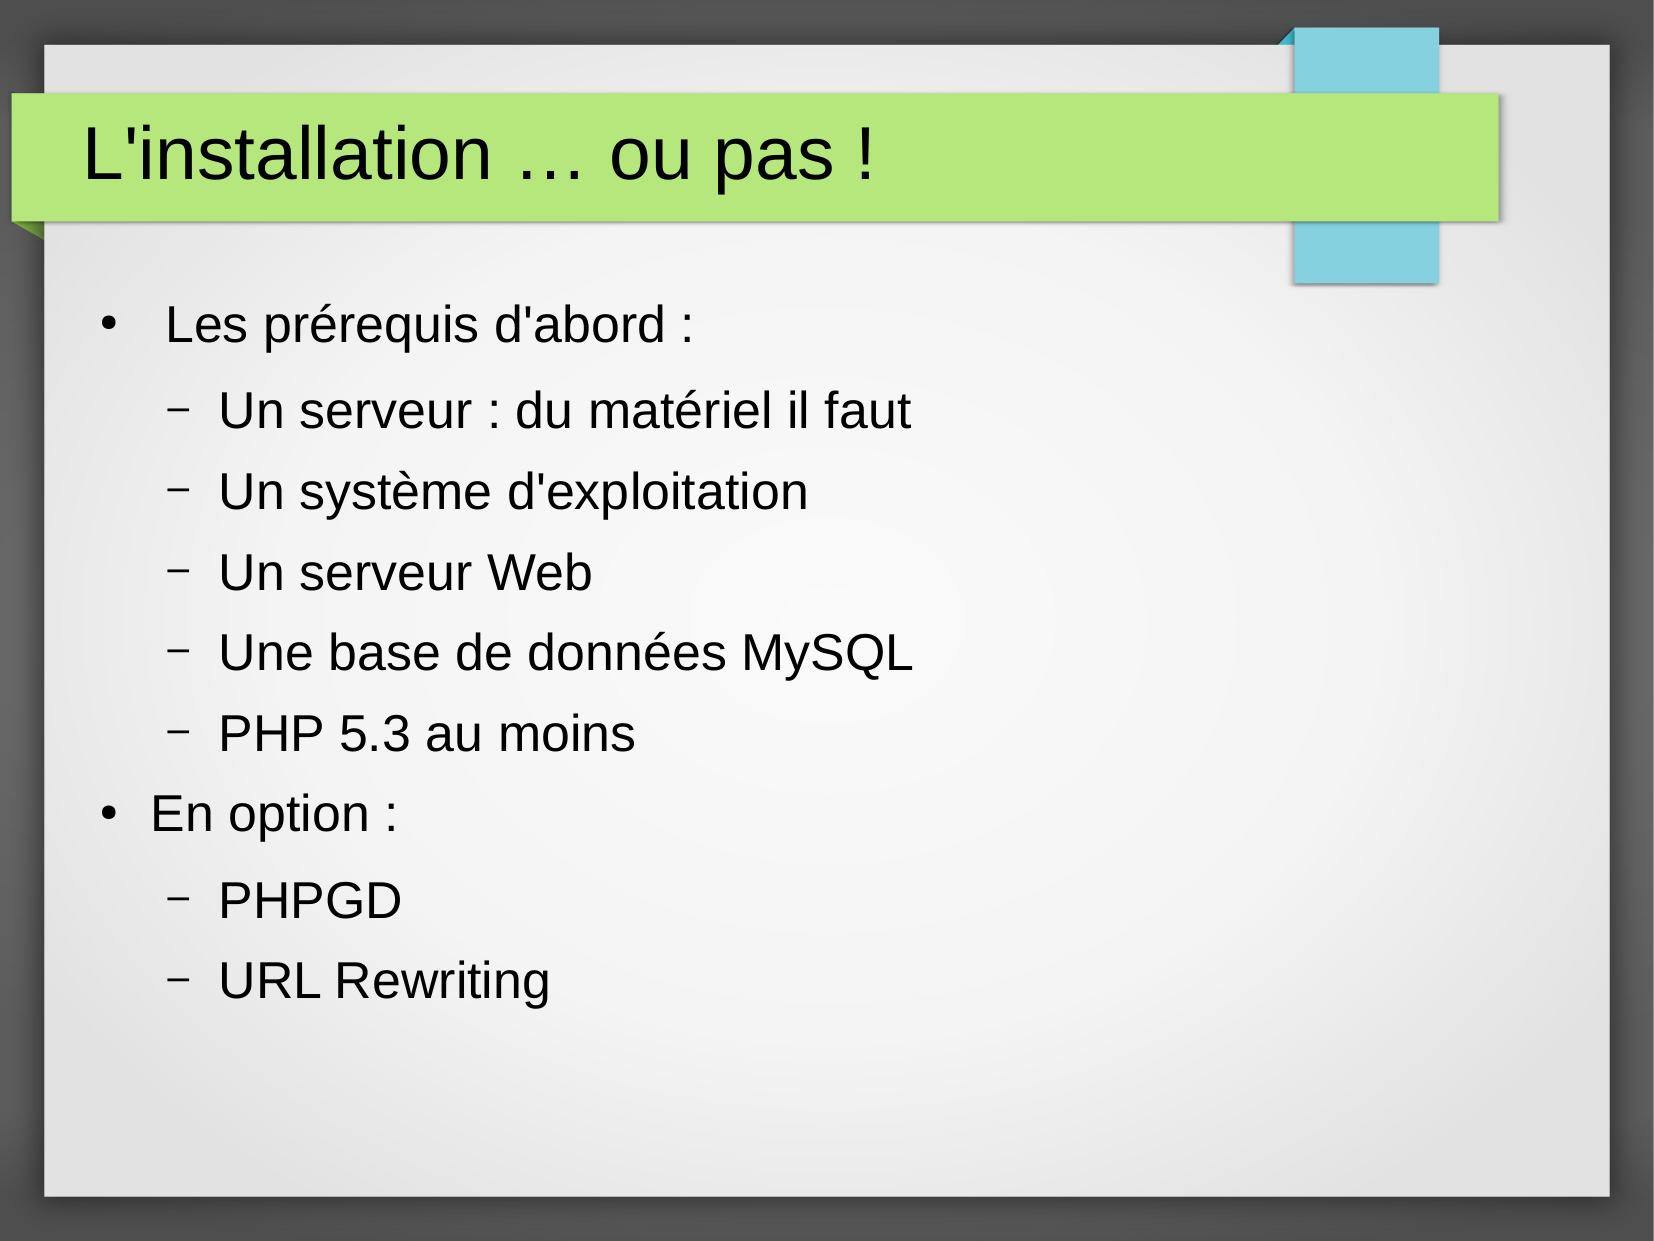

# L'installation … ou pas !
 Les prérequis d'abord :
Un serveur : du matériel il faut
Un système d'exploitation
Un serveur Web
Une base de données MySQL
PHP 5.3 au moins
En option :
PHPGD
URL Rewriting